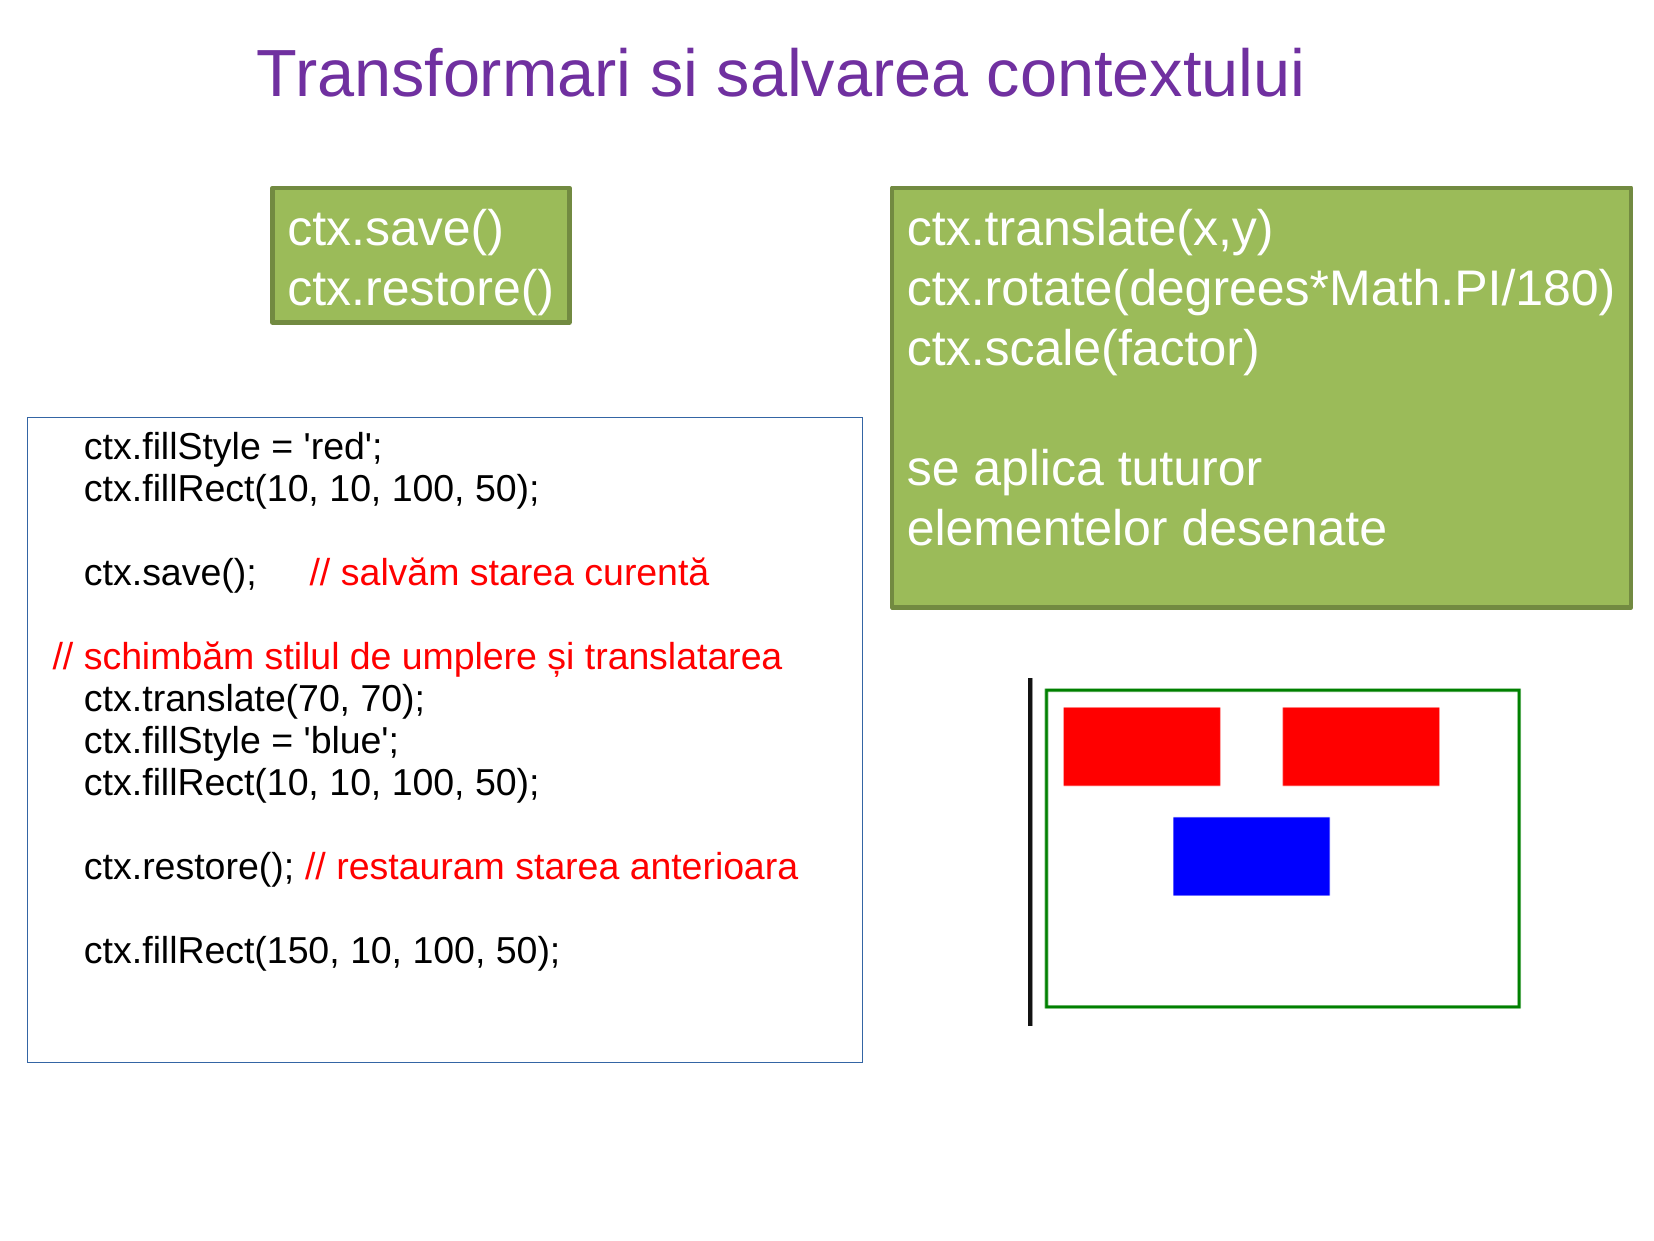

Transformari si salvarea contextului
ctx.save()
ctx.restore()
ctx.translate(x,y)
ctx.rotate(degrees*Math.PI/180)
ctx.scale(factor)
se aplica tuturor
elementelor desenate
 ctx.fillStyle = 'red';
 ctx.fillRect(10, 10, 100, 50);
 ctx.save(); // salvăm starea curentă
 // schimbăm stilul de umplere și translatarea
 ctx.translate(70, 70);
 ctx.fillStyle = 'blue';
 ctx.fillRect(10, 10, 100, 50);
 ctx.restore(); // restauram starea anterioara
 ctx.fillRect(150, 10, 100, 50);